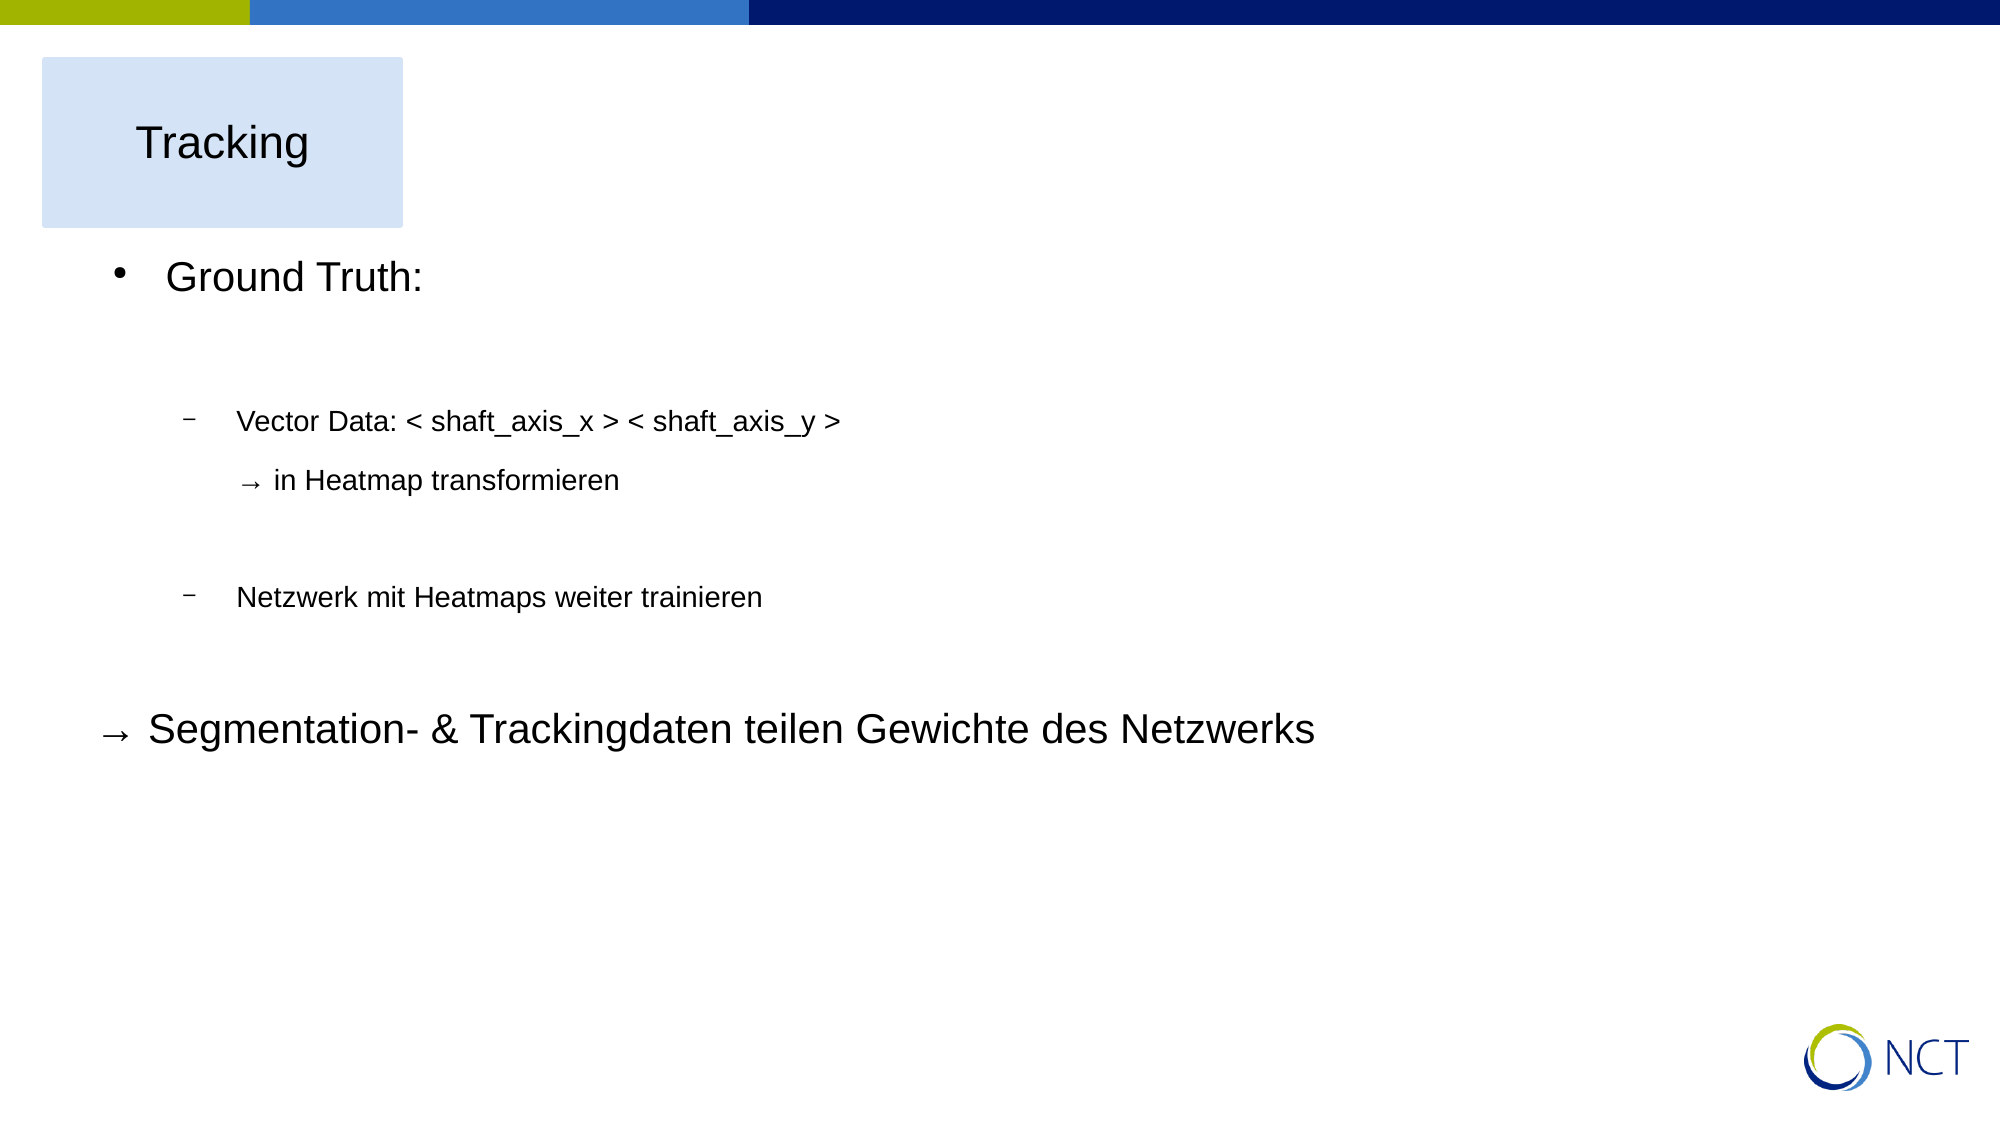

Tracking
# Ground Truth:
Vector Data: < shaft_axis_x > < shaft_axis_y >
→ in Heatmap transformieren
Netzwerk mit Heatmaps weiter trainieren
→ Segmentation- & Trackingdaten teilen Gewichte des Netzwerks